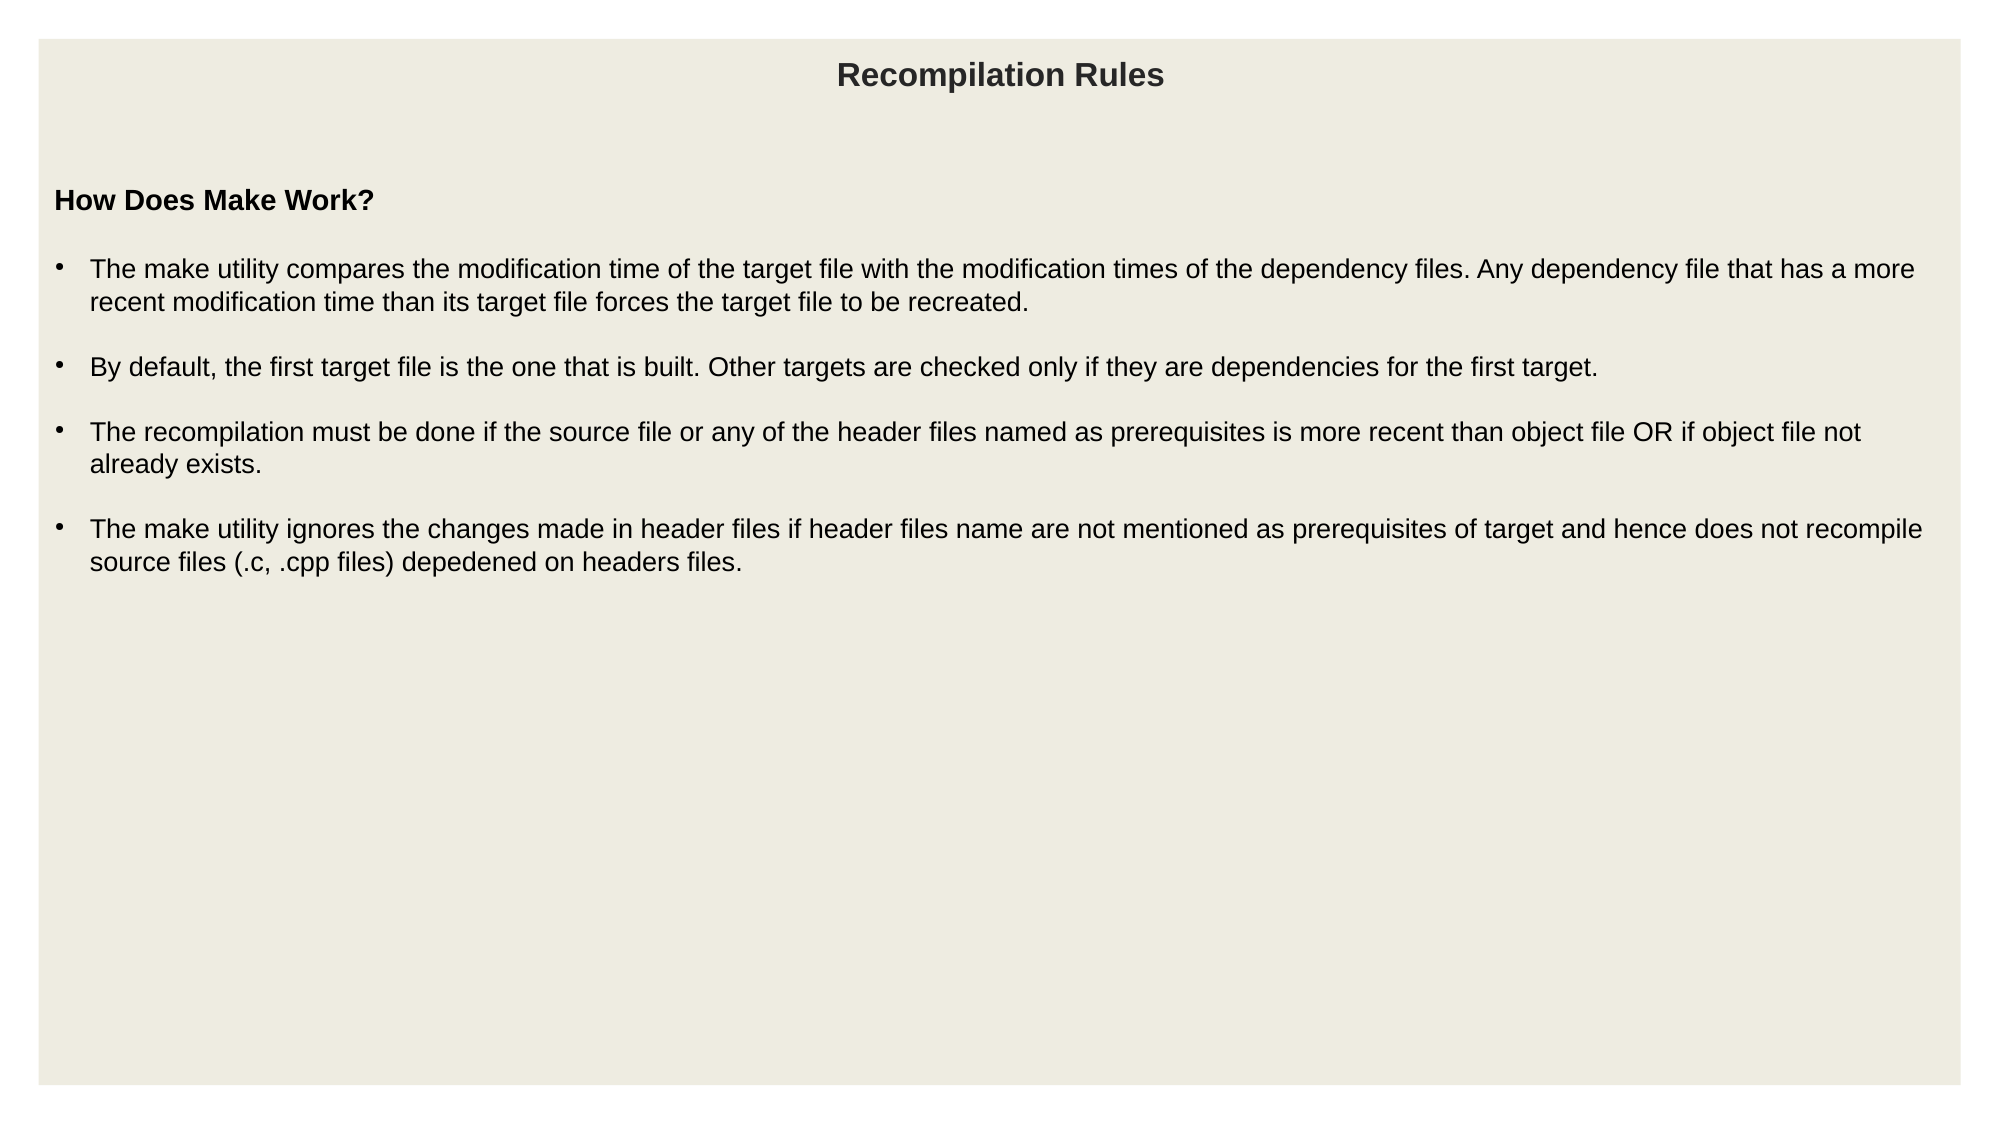

Recompilation Rules
How Does Make Work?
The make utility compares the modification time of the target file with the modification times of the dependency files. Any dependency file that has a more recent modification time than its target file forces the target file to be recreated.
By default, the first target file is the one that is built. Other targets are checked only if they are dependencies for the first target.
The recompilation must be done if the source file or any of the header files named as prerequisites is more recent than object file OR if object file not already exists.
The make utility ignores the changes made in header files if header files name are not mentioned as prerequisites of target and hence does not recompile source files (.c, .cpp files) depedened on headers files.